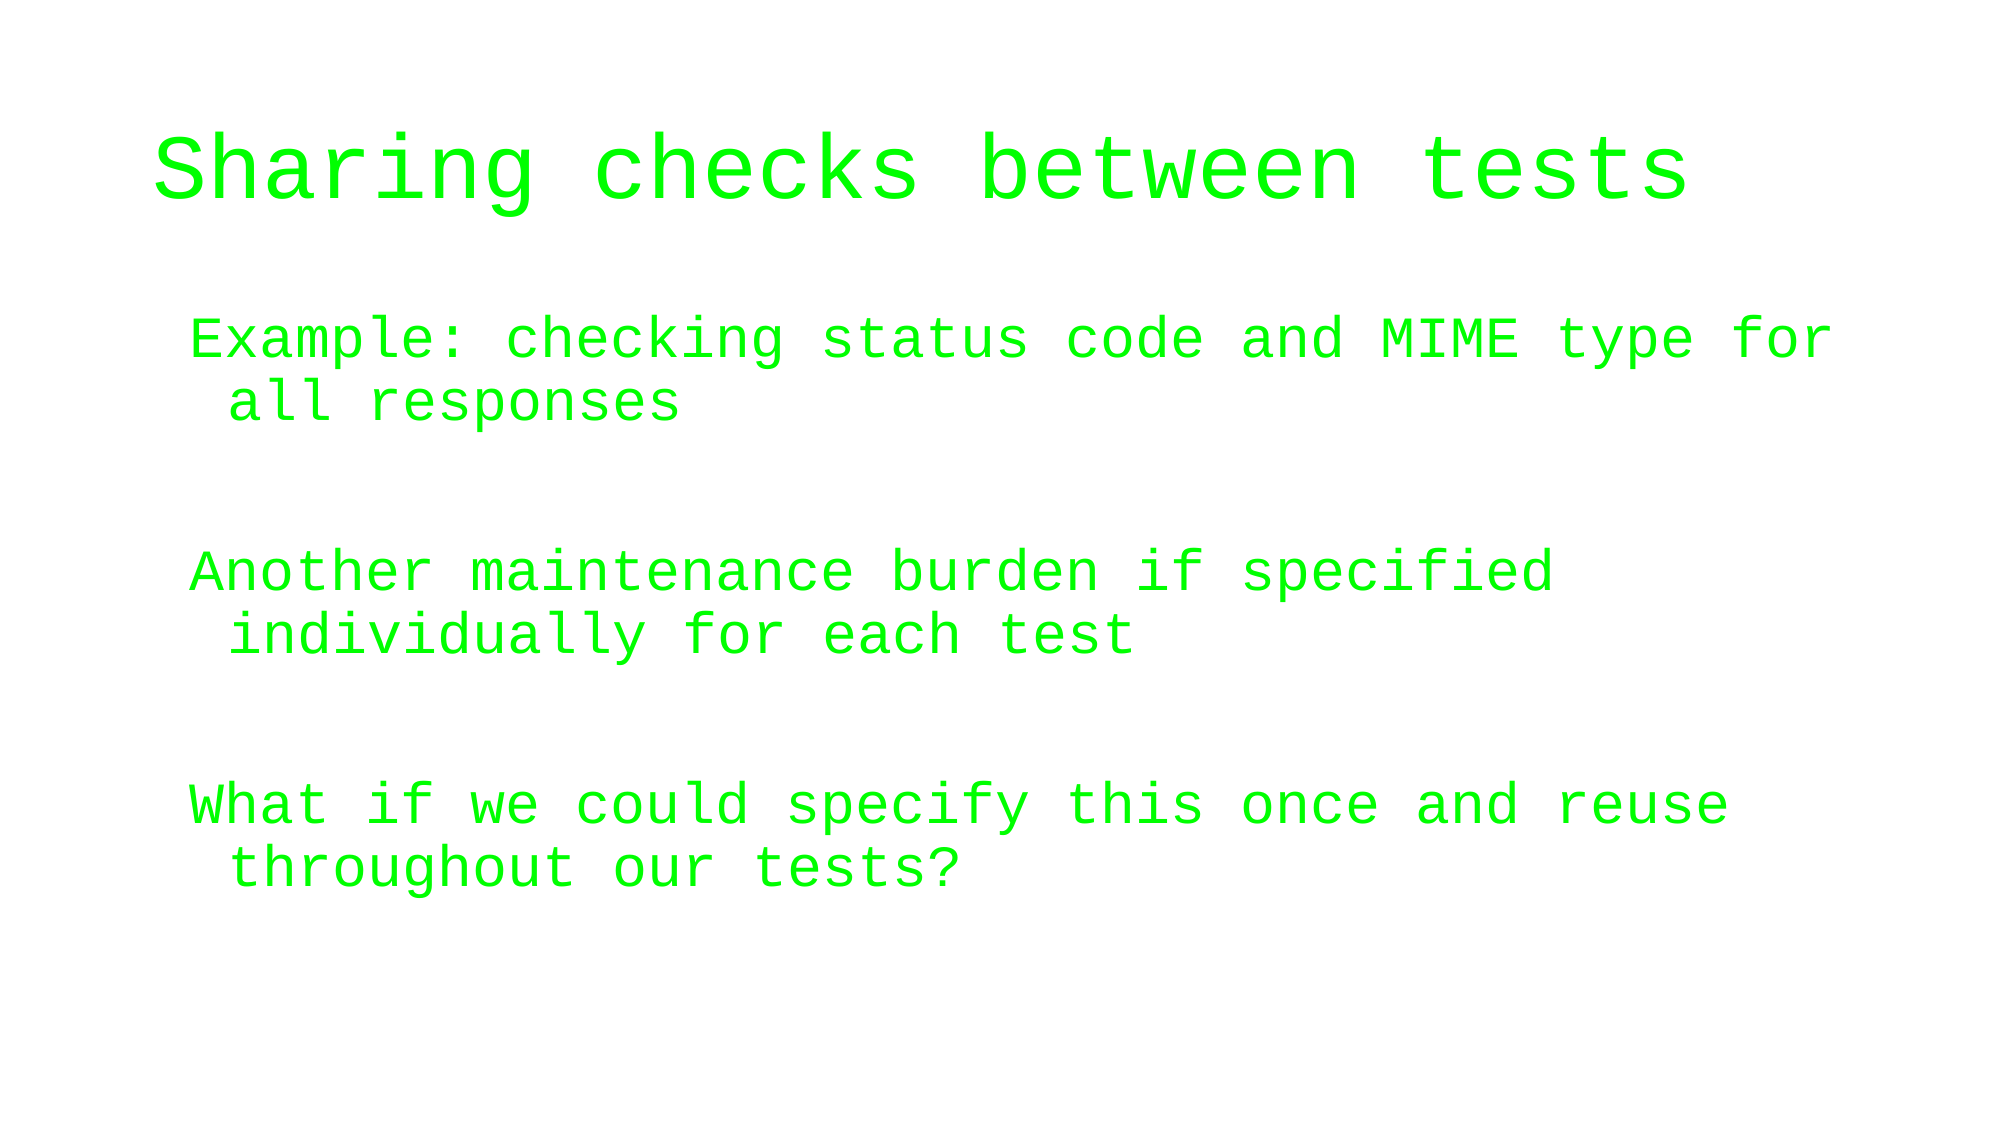

# Sharing checks between tests
Example: checking status code and MIME type for all responses
Another maintenance burden if specified individually for each test
What if we could specify this once and reuse throughout our tests?